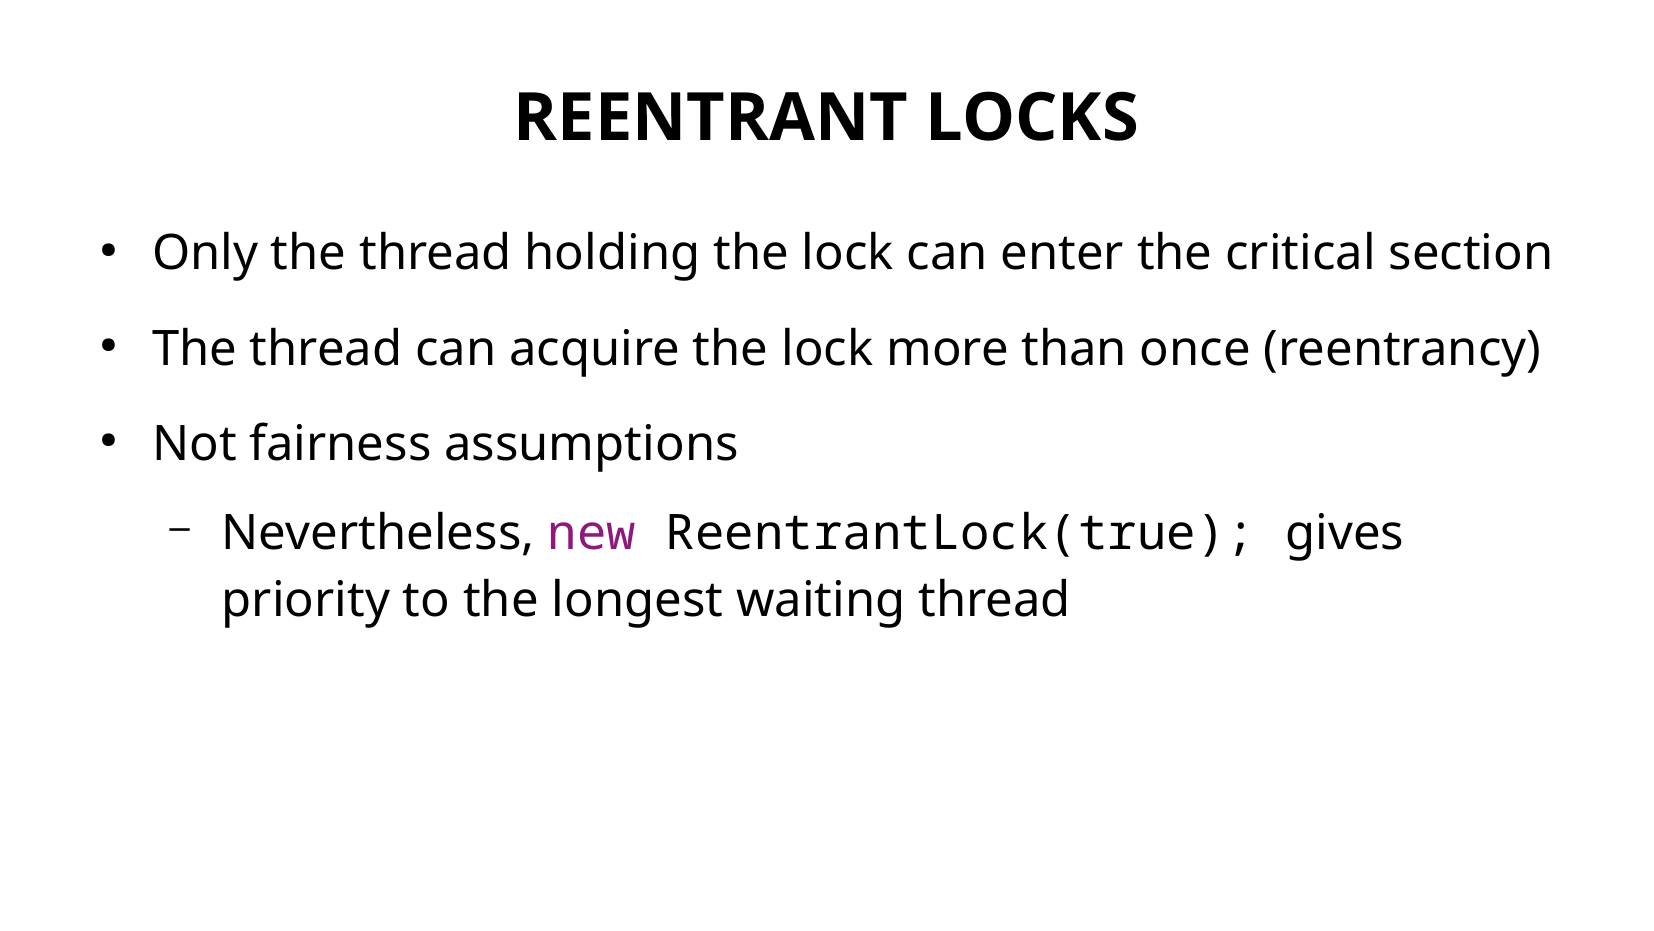

# REENTRANT LOCKS
Only the thread holding the lock can enter the critical section
The thread can acquire the lock more than once (reentrancy)
Not fairness assumptions
Nevertheless, new ReentrantLock(true); gives priority to the longest waiting thread